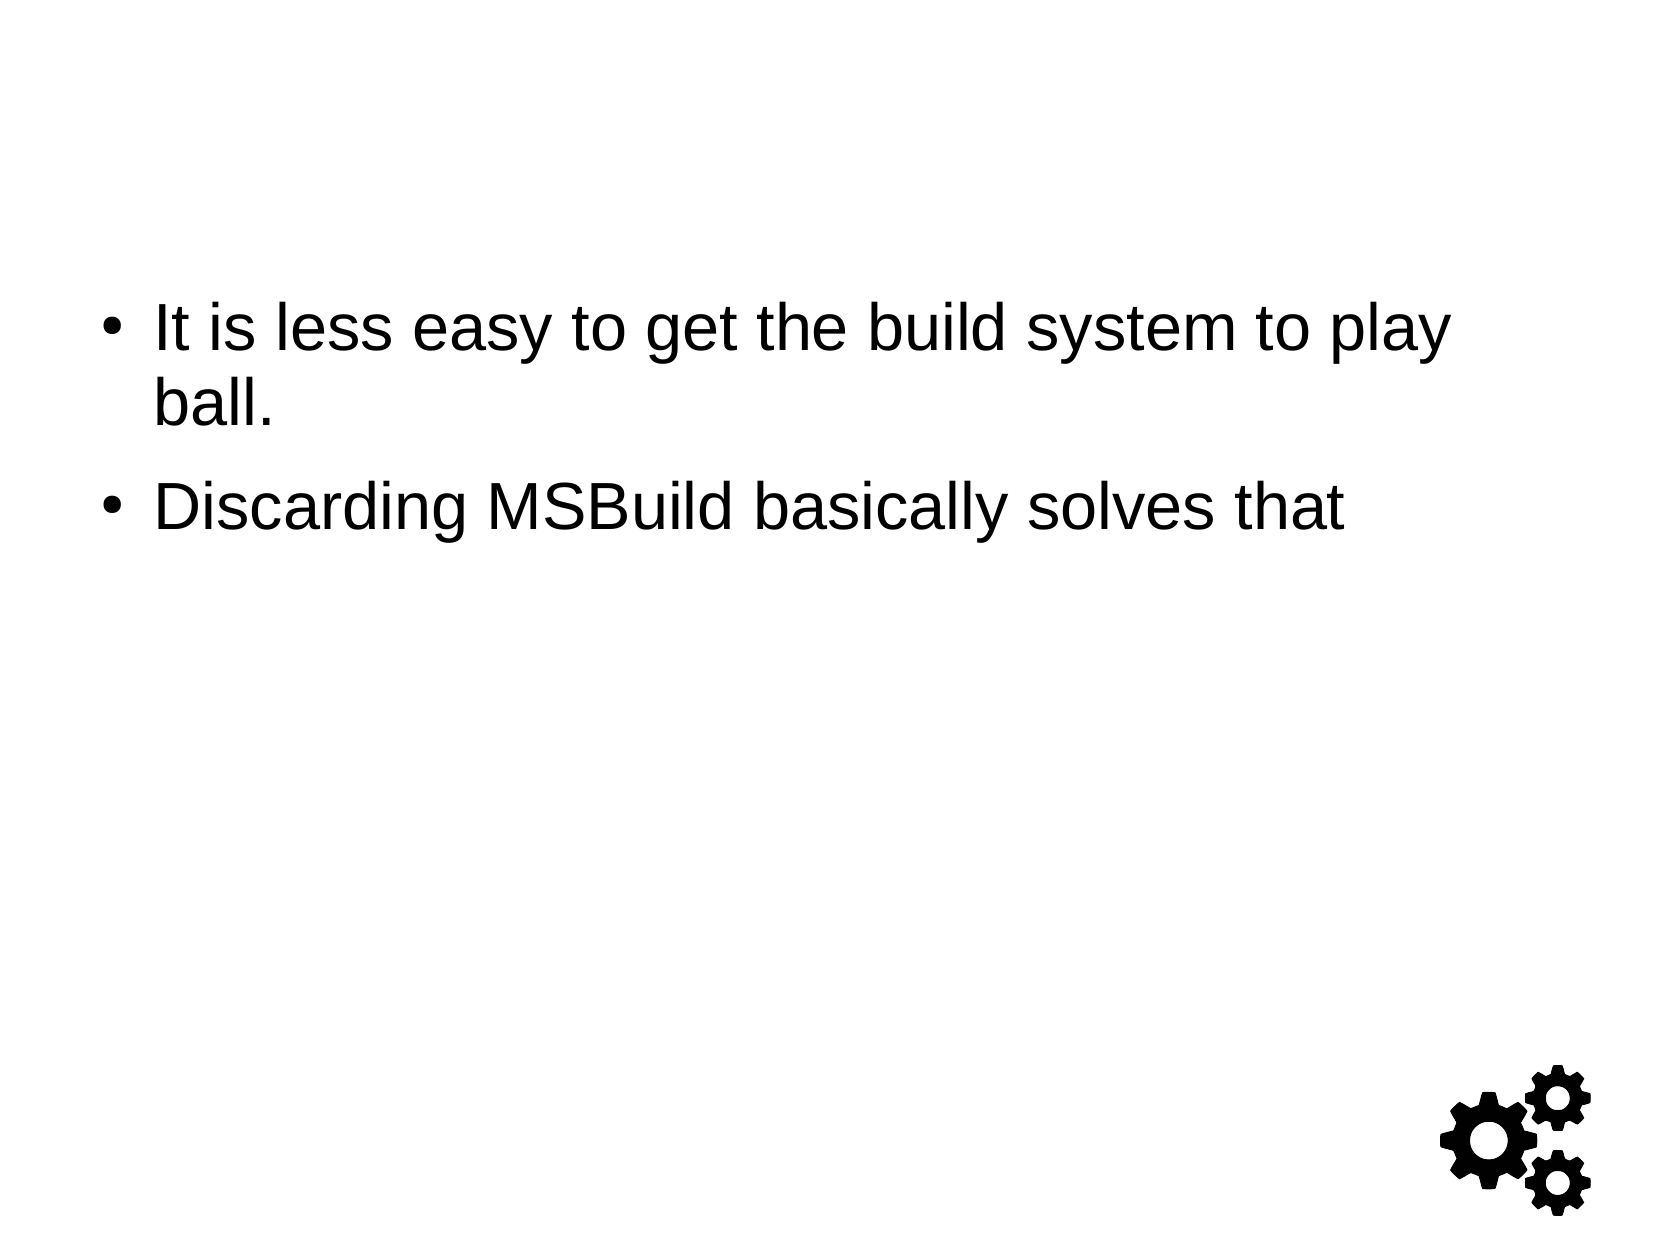

#
It is less easy to get the build system to play ball.
Discarding MSBuild basically solves that